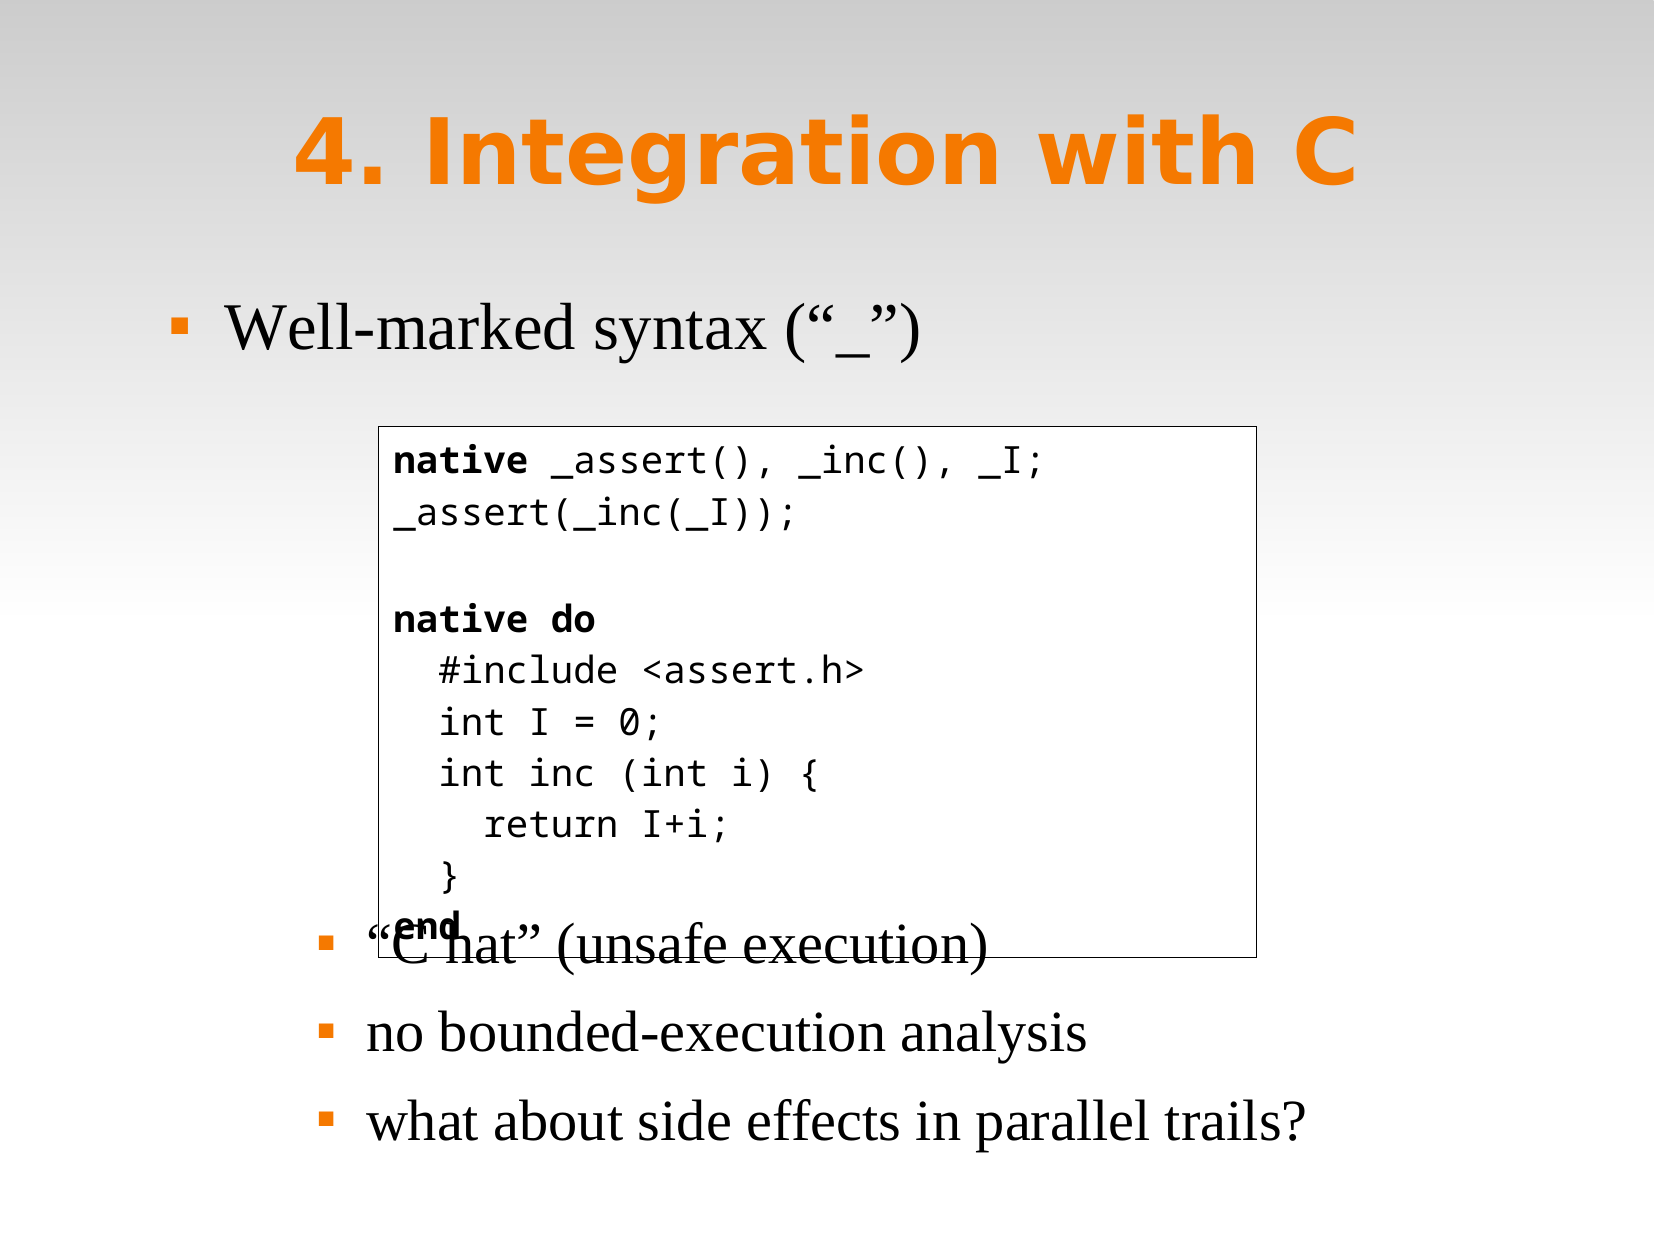

# 4. Integration with C
Well-marked syntax (“_”)
“C hat” (unsafe execution)
no bounded-execution analysis
what about side effects in parallel trails?
native _assert(), _inc(), _I;
_assert(_inc(_I));
native do
 #include <assert.h>
 int I = 0;
 int inc (int i) {
 return I+i;
 }
end